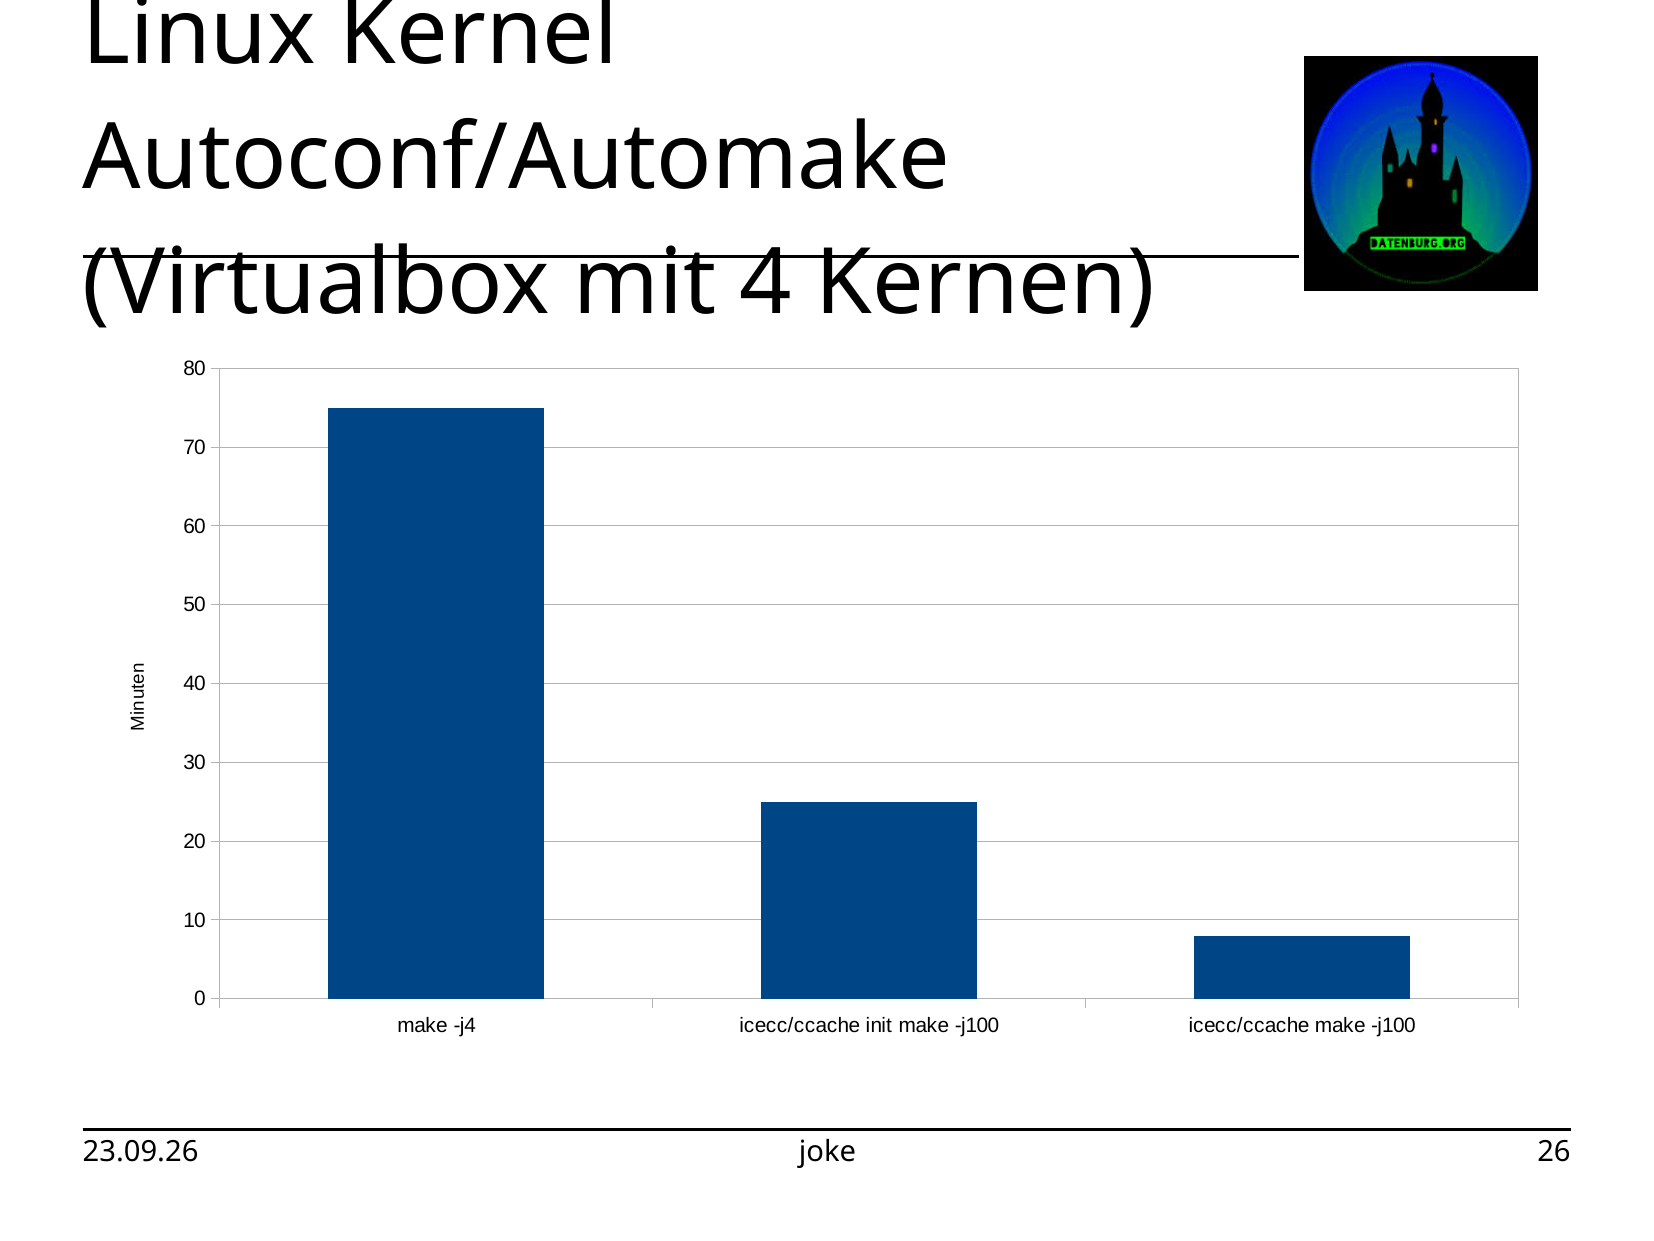

# Linux Kernel Autoconf/Automake (Virtualbox mit 4 Kernen)
### Chart
| Category | Spalte F |
|---|---|
| make -j4 | 75.0 |
| icecc/ccache init make -j100 | 25.0 |
| icecc/ccache make -j100 | 8.0 |
Chrissi^
26